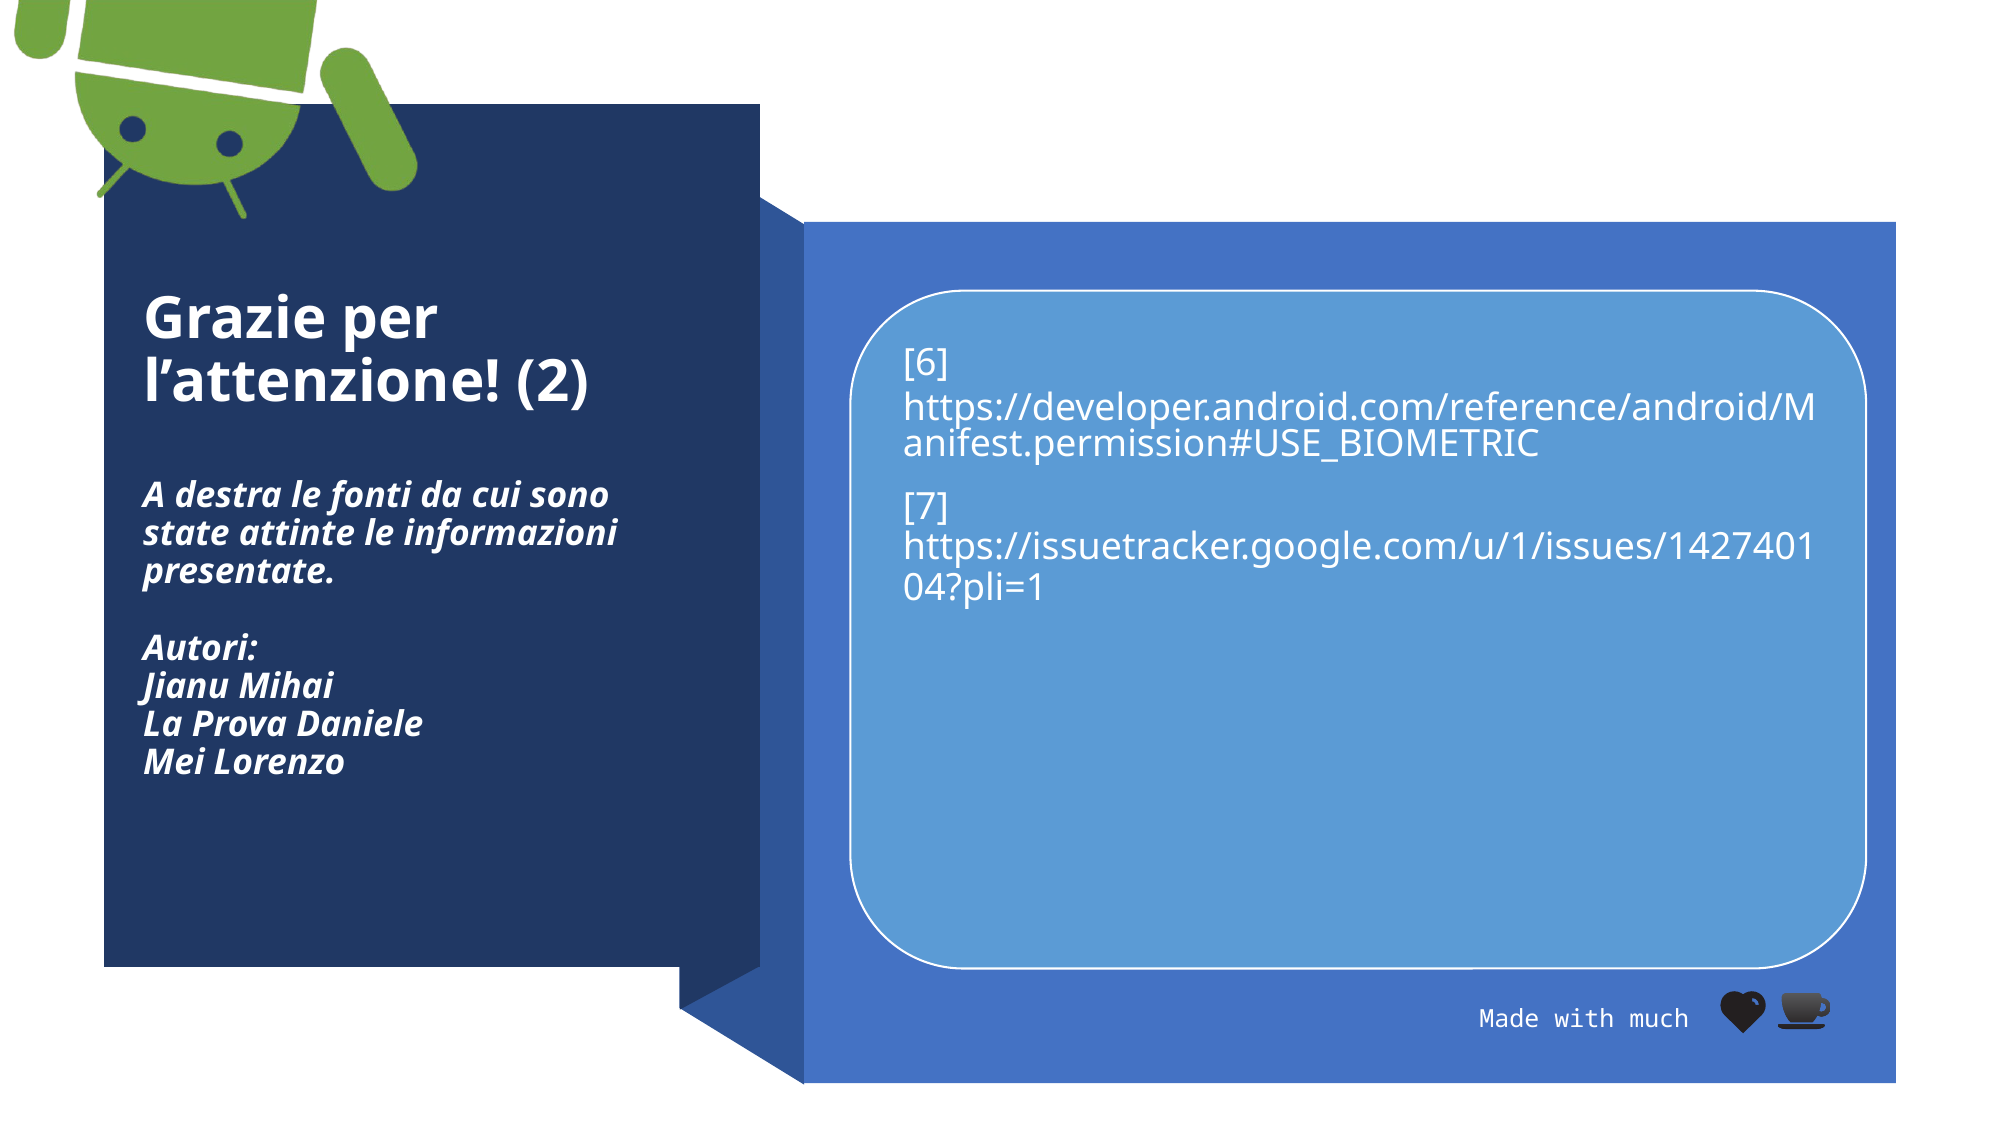

# Grazie per l’attenzione! (2) A destra le fonti da cui sono state attinte le informazioni presentate. Autori: Jianu Mihai La Prova Daniele Mei Lorenzo
[6] https://developer.android.com/reference/android/Manifest.permission#USE_BIOMETRIC
[7] https://issuetracker.google.com/u/1/issues/142740104?pli=1
Made with much